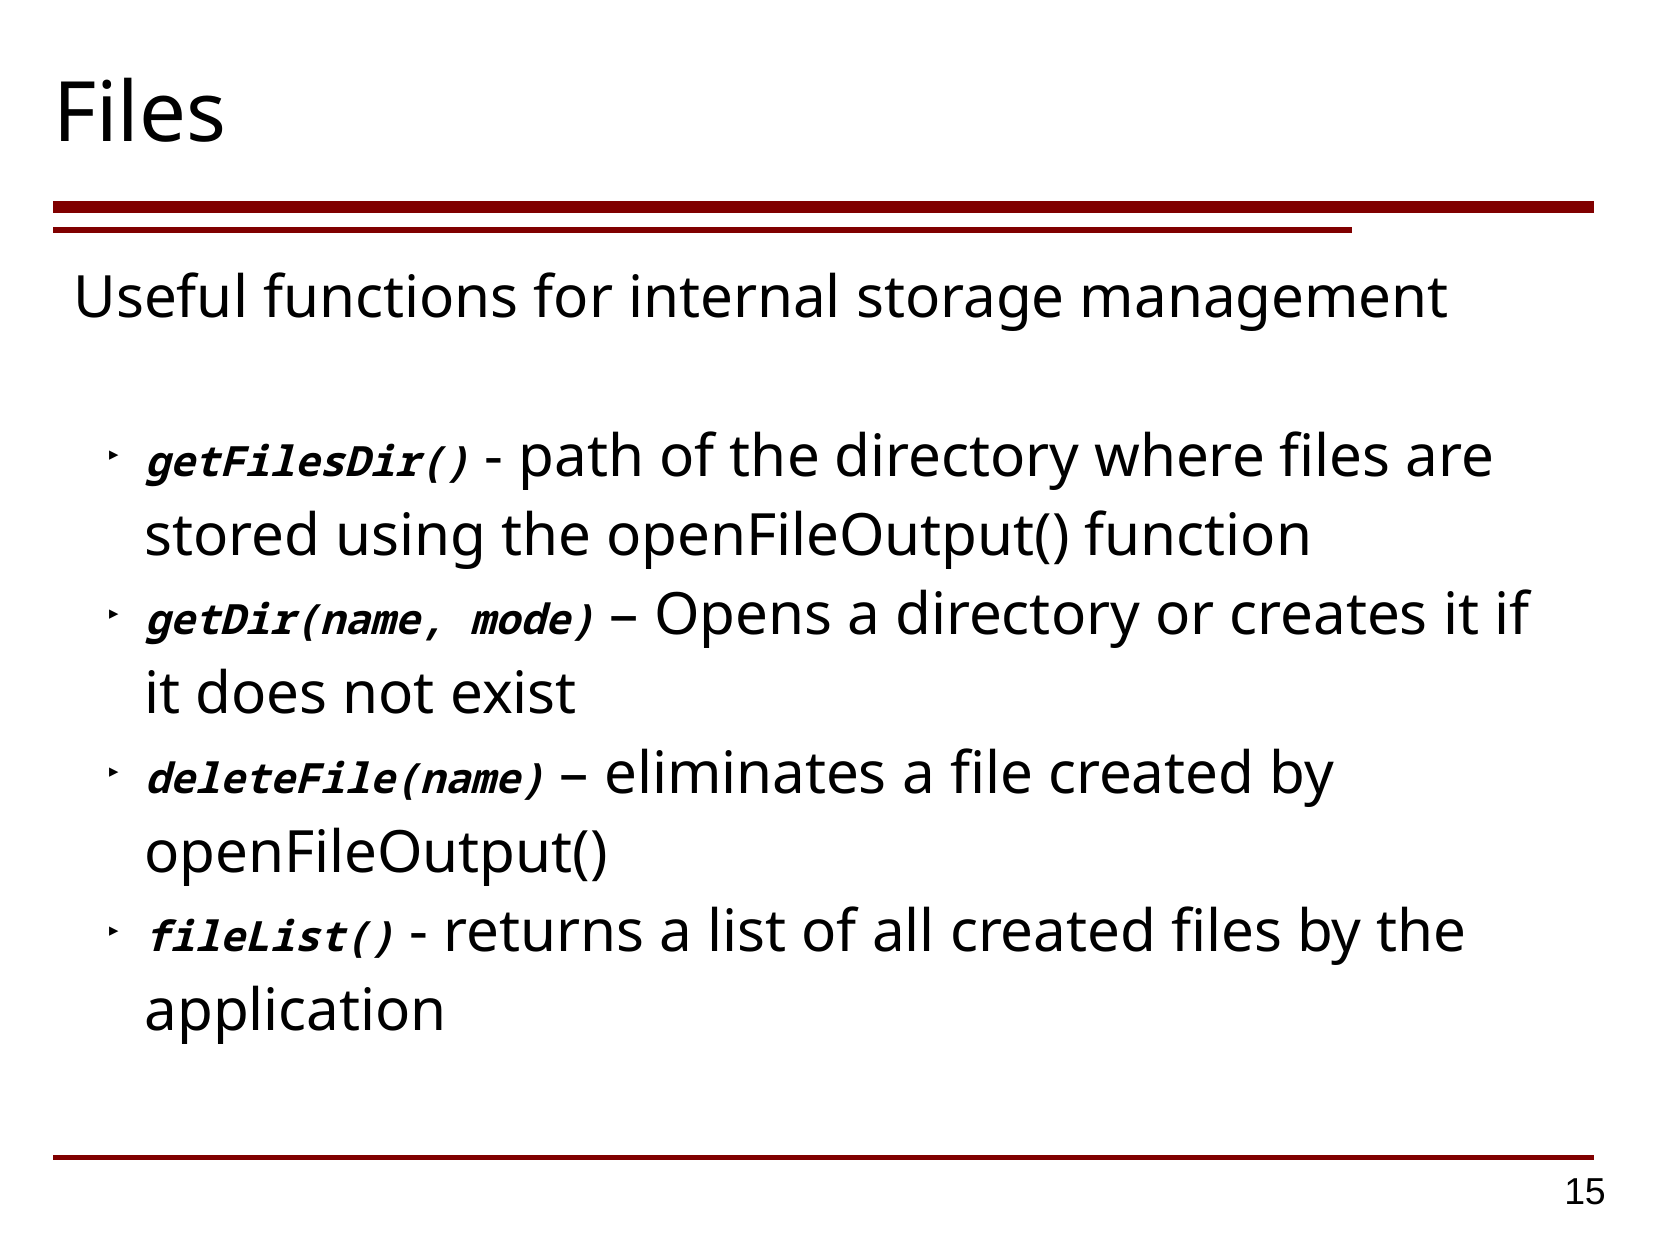

# Files
Useful functions for internal storage management
getFilesDir() - path of the directory where files are stored using the openFileOutput() function
getDir(name, mode) – Opens a directory or creates it if it does not exist
deleteFile(name) – eliminates a file created by openFileOutput()
fileList() - returns a list of all created files by the application